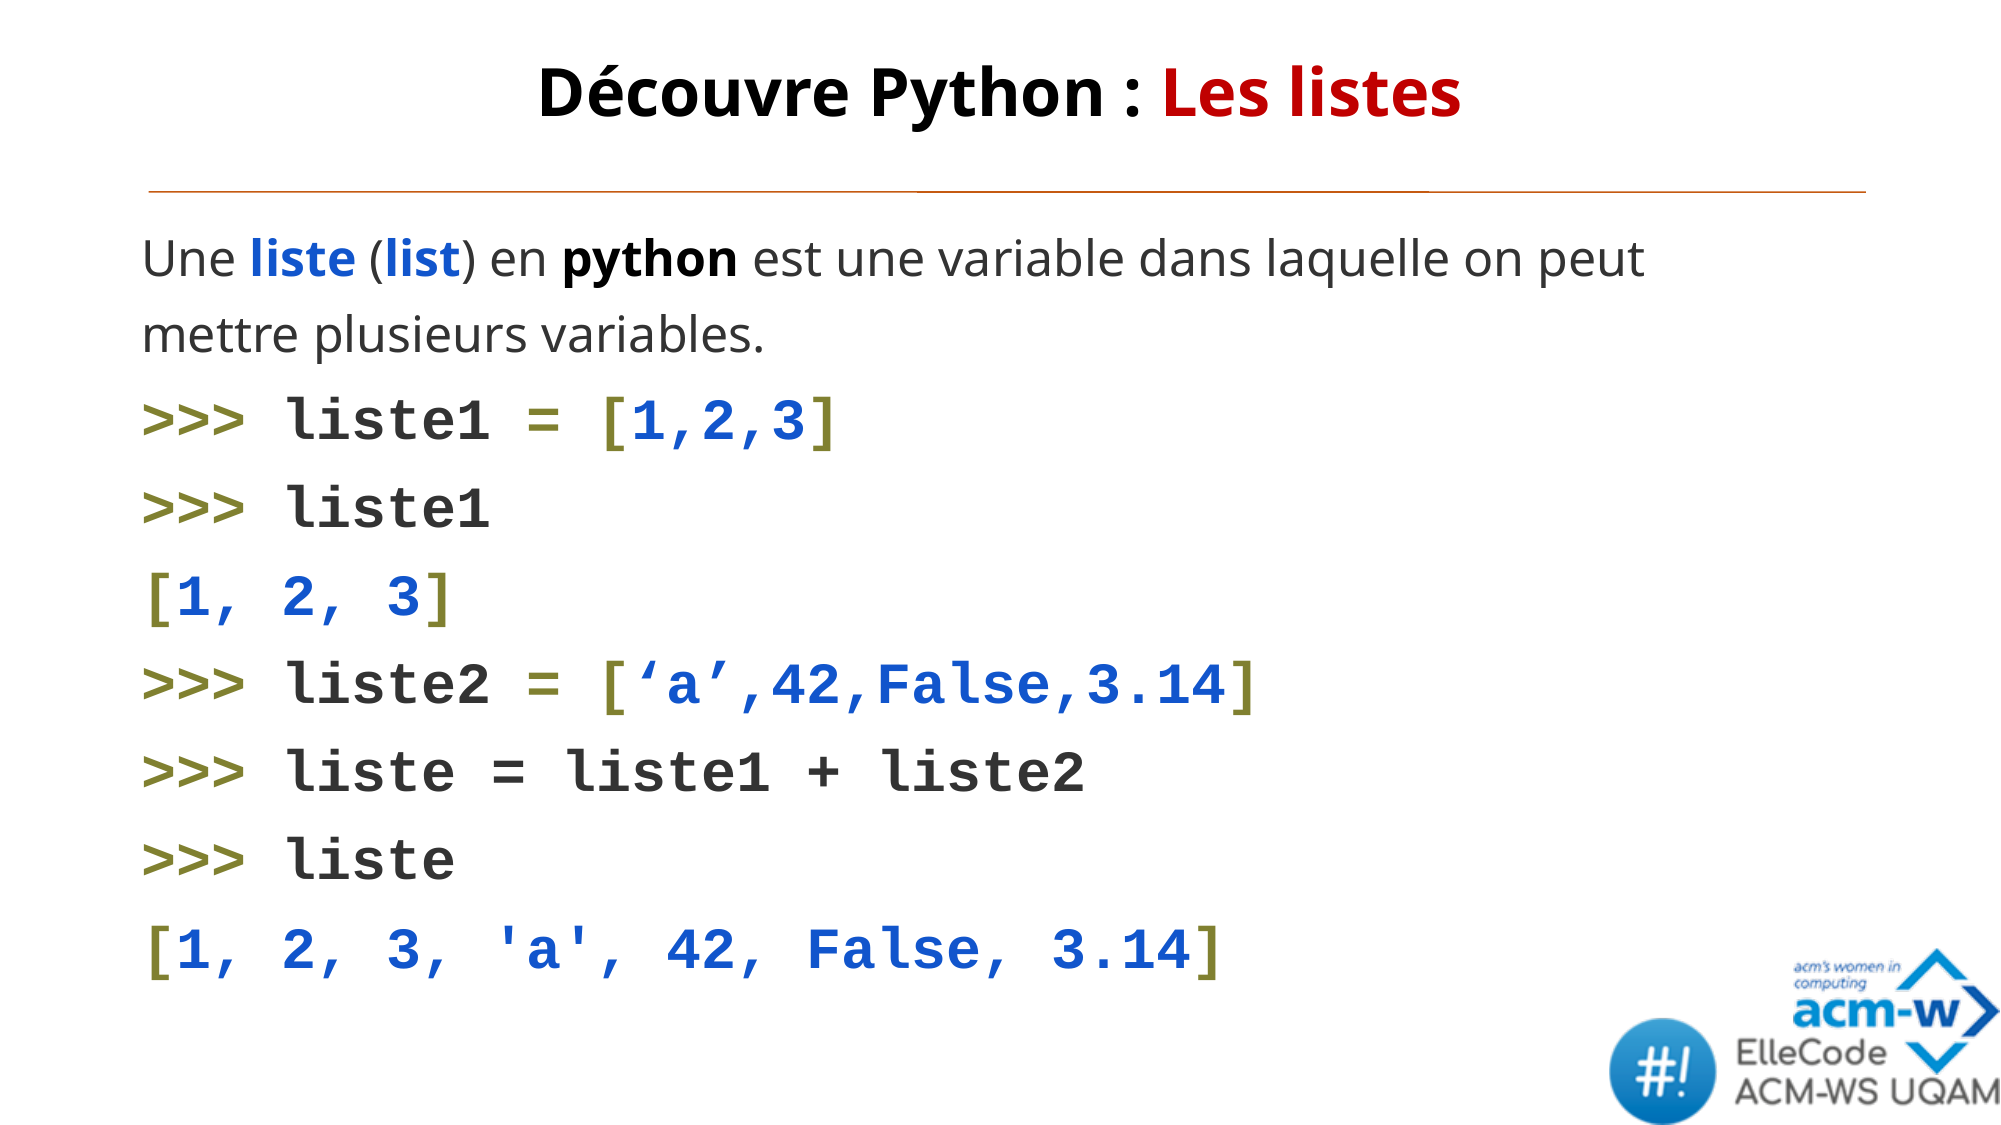

Découvre Python : Les listes
Une liste (list) en python est une variable dans laquelle on peut mettre plusieurs variables.
>>> liste1 = [1,2,3]
>>> liste1
[1, 2, 3]
>>> liste2 = [‘a’,42,False,3.14]
>>> liste = liste1 + liste2
>>> liste
[1, 2, 3, 'a', 42, False, 3.14]